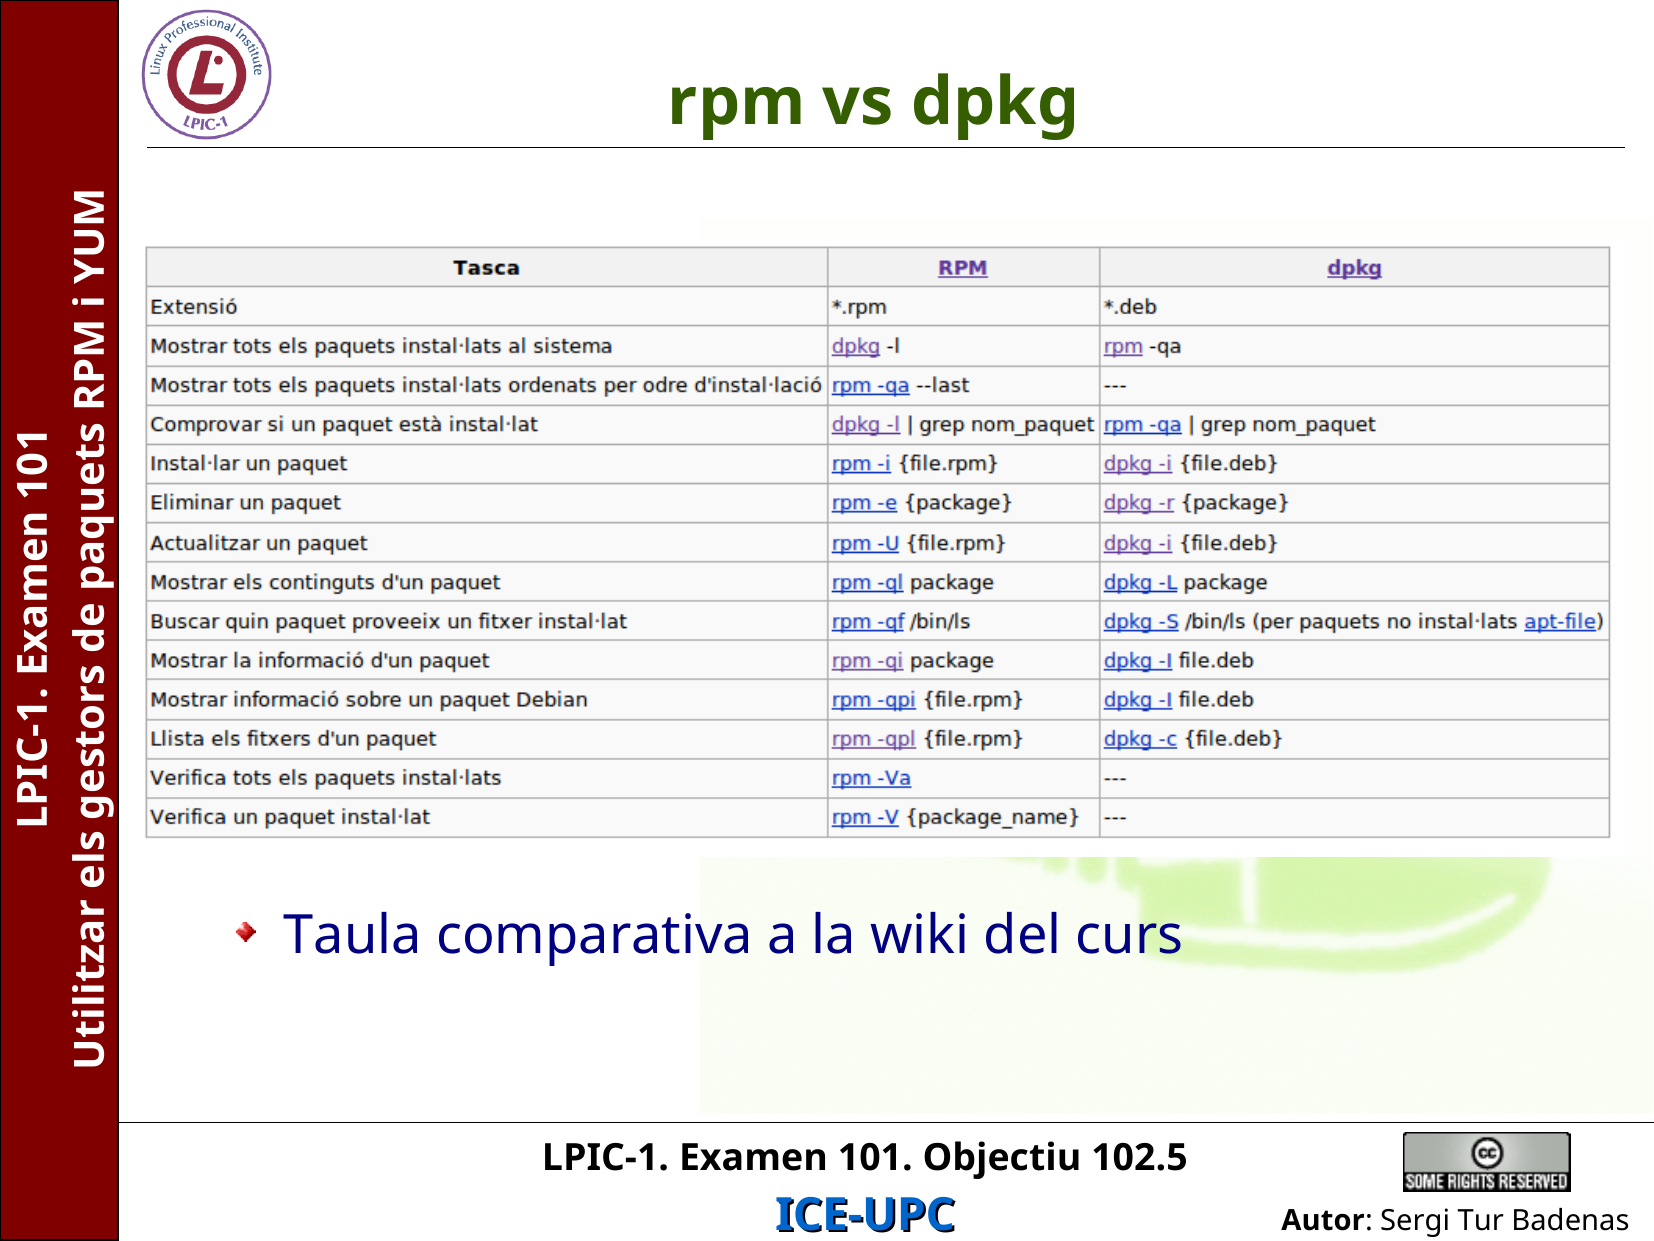

# rpm vs dpkg
Taula comparativa a la wiki del curs